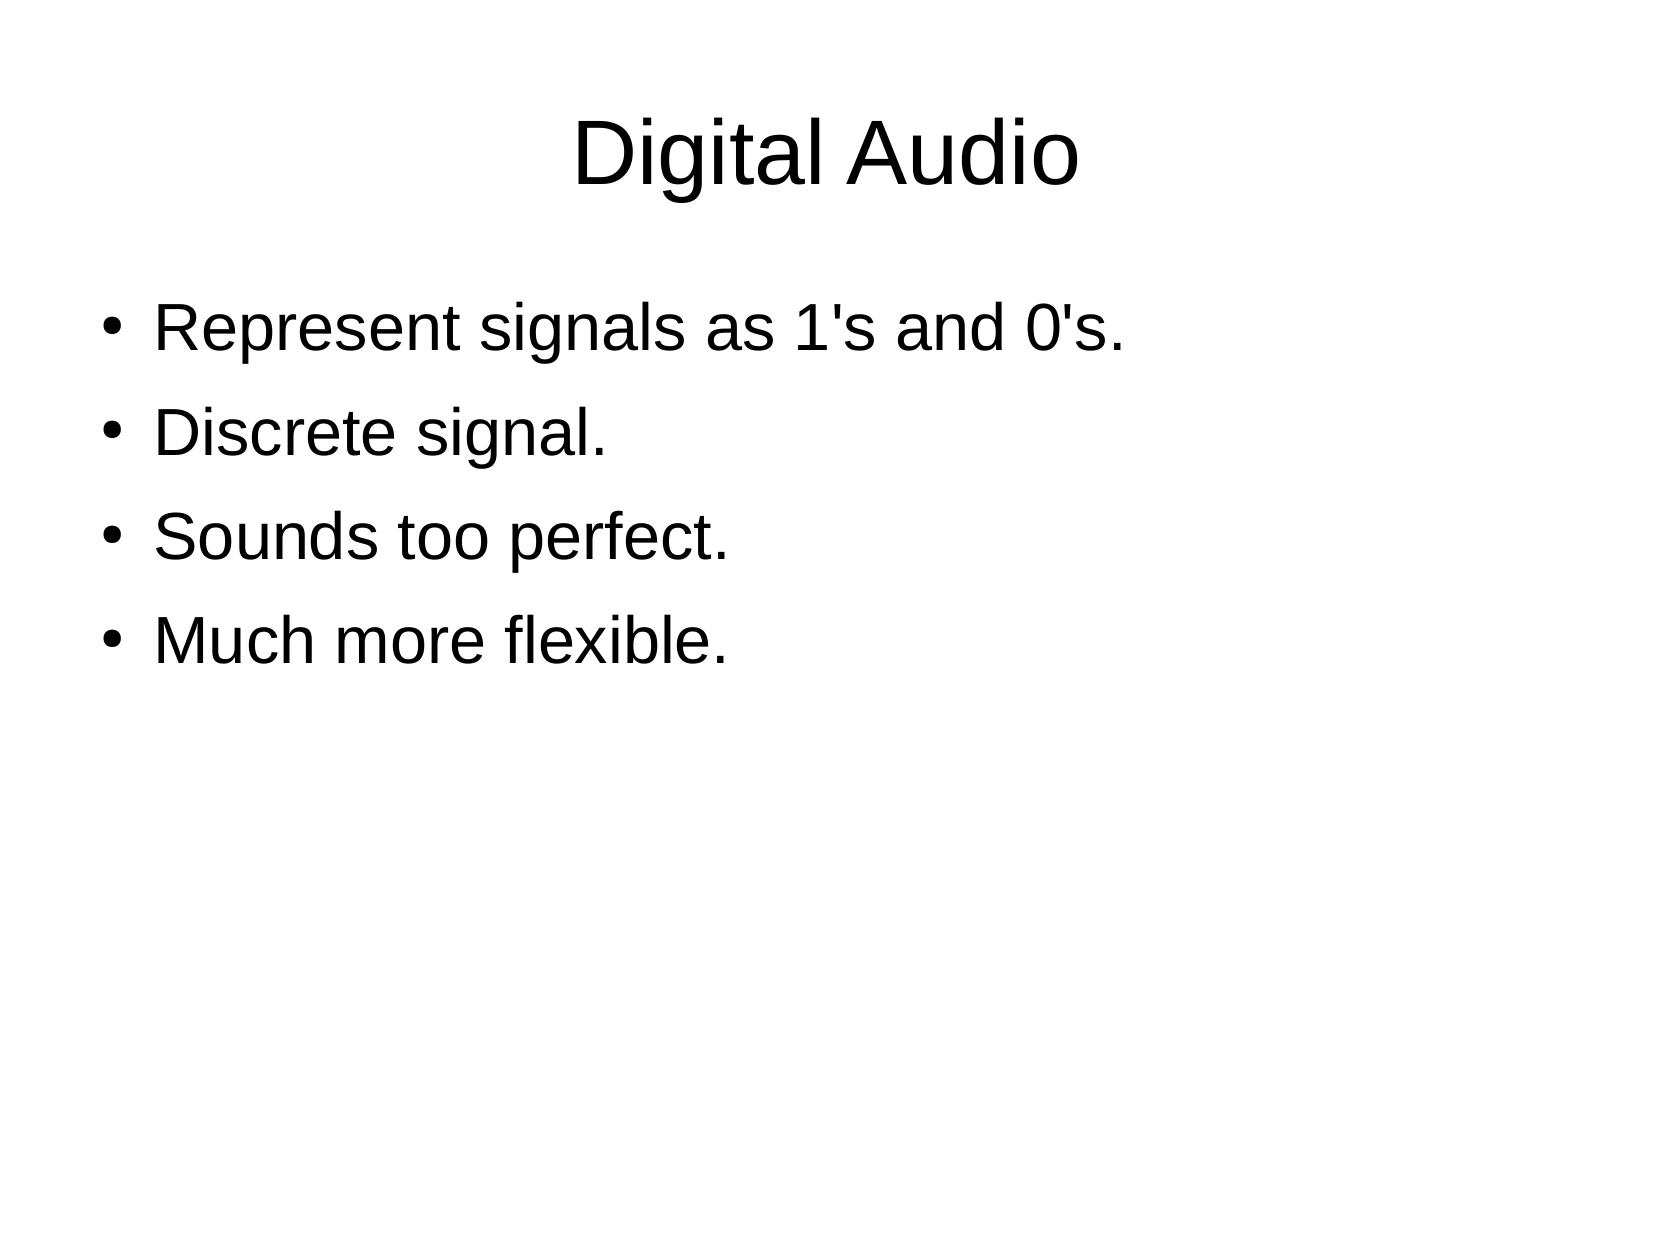

# Digital Audio
Represent signals as 1's and 0's.
Discrete signal.
Sounds too perfect.
Much more flexible.